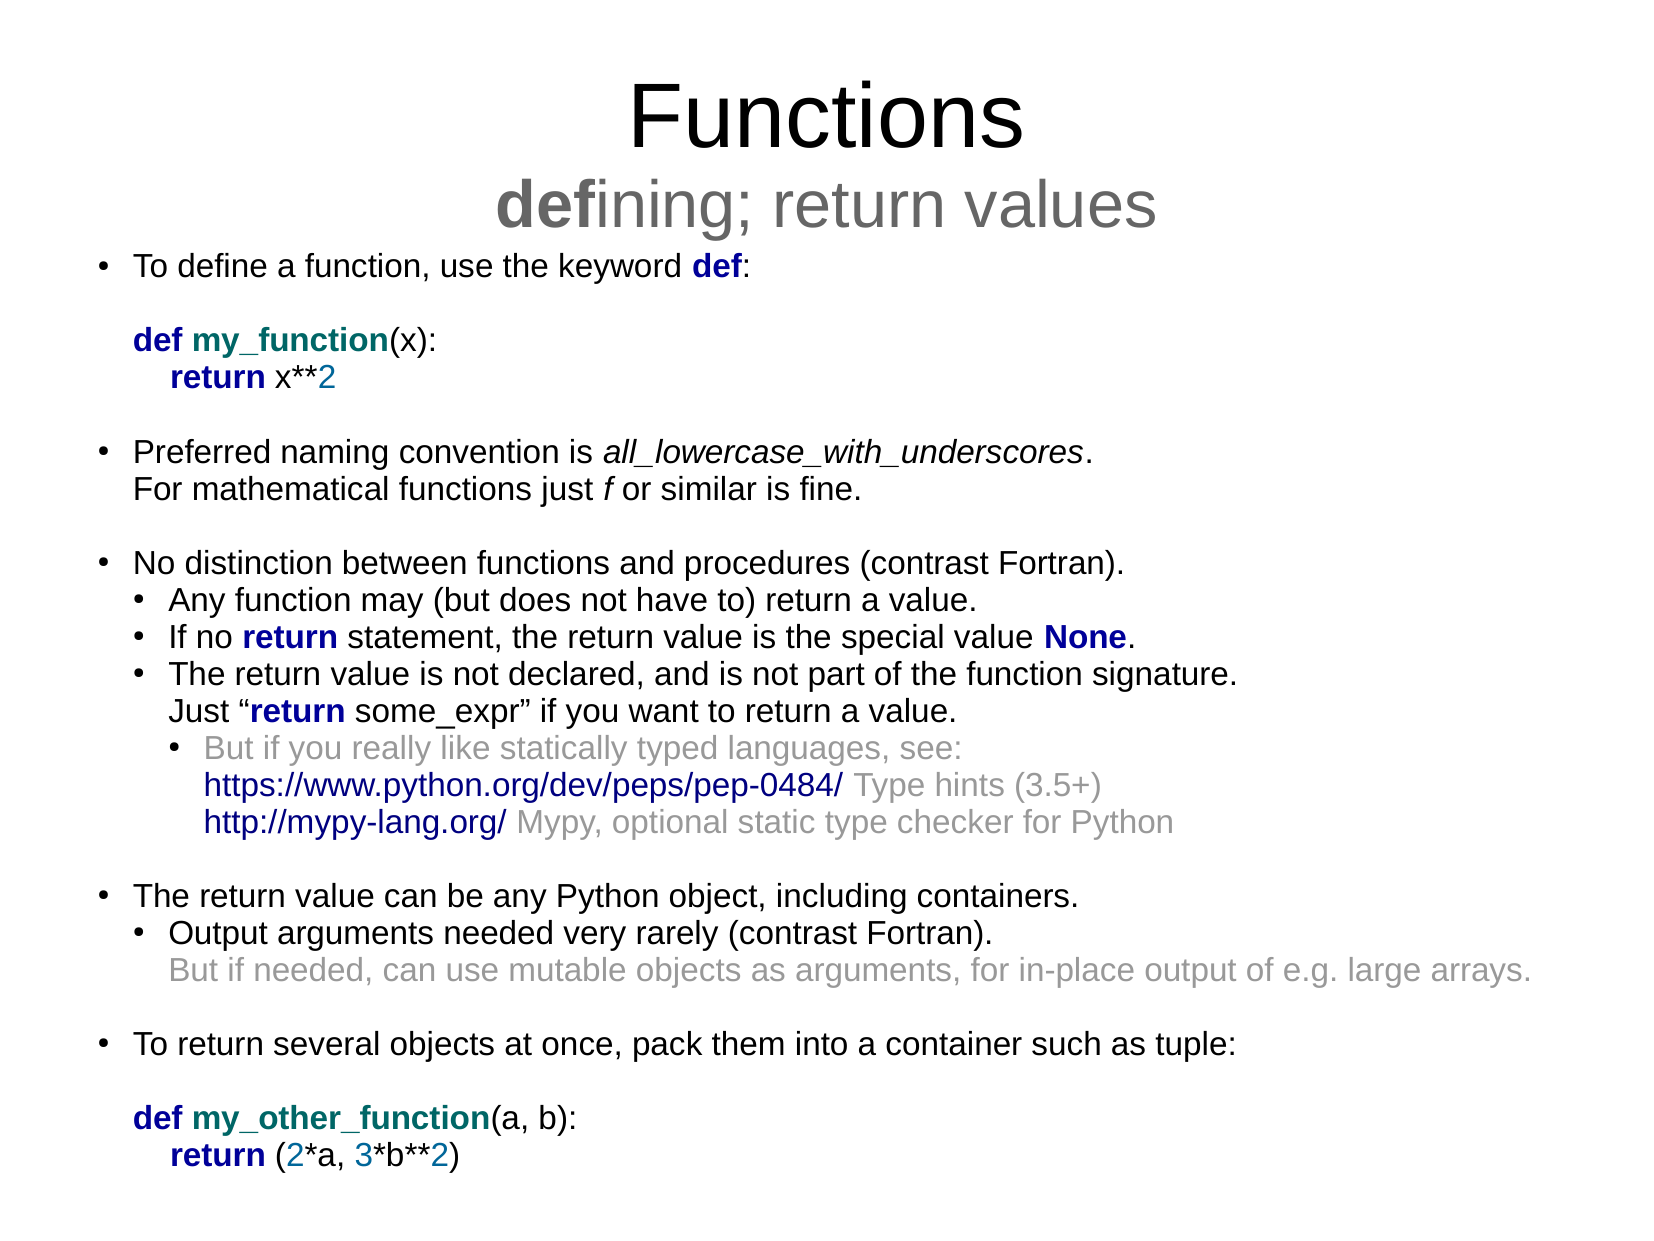

# Functions defining; return values
To define a function, use the keyword def:
def my_function(x):
 return x**2
Preferred naming convention is all_lowercase_with_underscores.
For mathematical functions just f or similar is fine.
No distinction between functions and procedures (contrast Fortran).
Any function may (but does not have to) return a value.
If no return statement, the return value is the special value None.
The return value is not declared, and is not part of the function signature.
Just “return some_expr” if you want to return a value.
But if you really like statically typed languages, see:
https://www.python.org/dev/peps/pep-0484/ Type hints (3.5+)
http://mypy-lang.org/ Mypy, optional static type checker for Python
The return value can be any Python object, including containers.
Output arguments needed very rarely (contrast Fortran).
But if needed, can use mutable objects as arguments, for in-place output of e.g. large arrays.
To return several objects at once, pack them into a container such as tuple:
def my_other_function(a, b):
 return (2*a, 3*b**2)